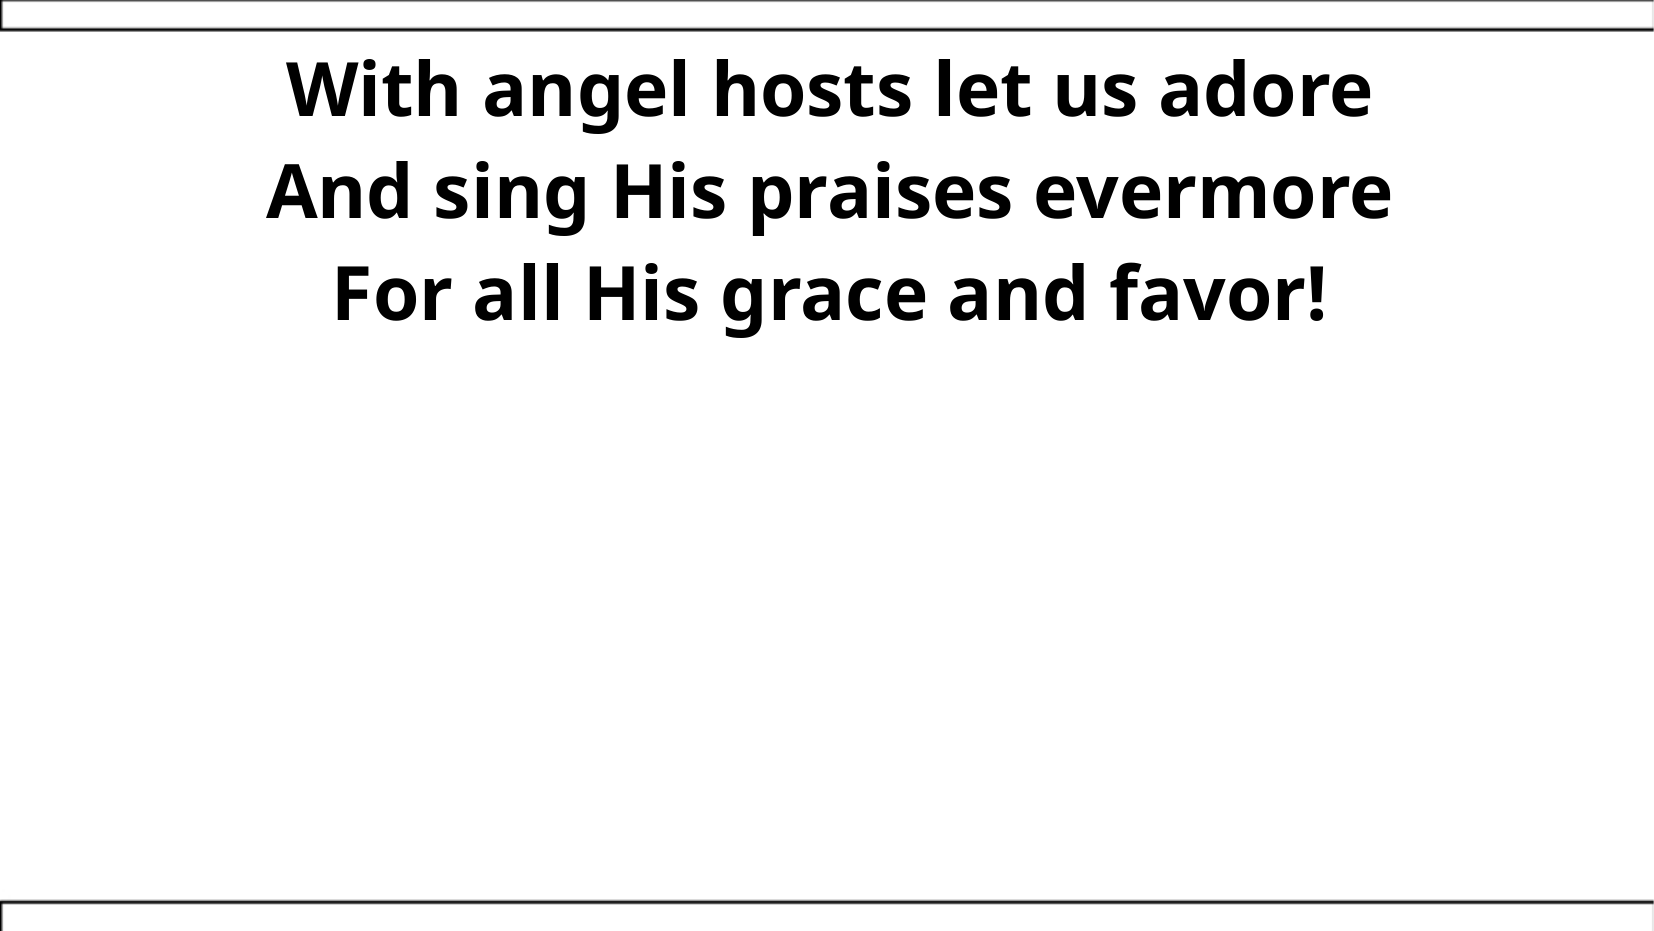

With angel hosts let us adore
And sing His praises evermore
For all His grace and favor!